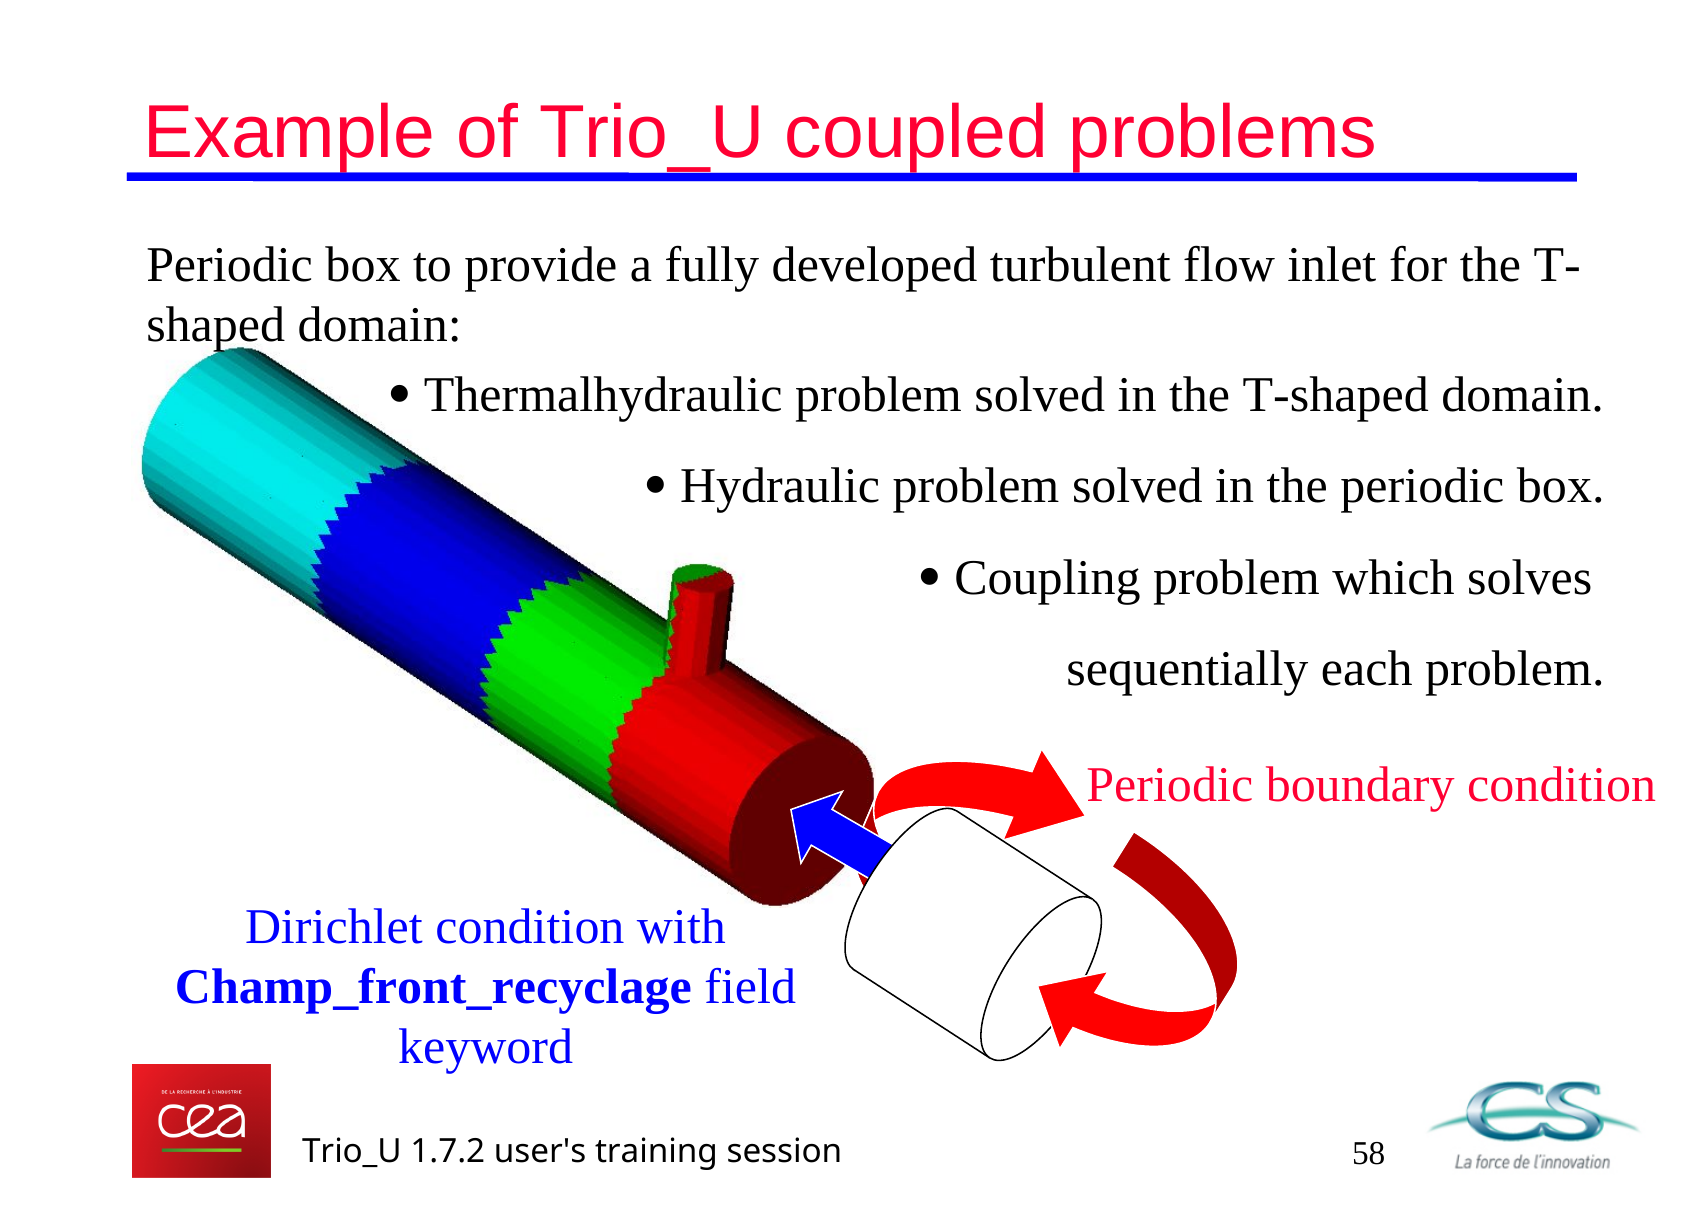

# Example of Trio_U coupled problems
Periodic box to provide a fully developed turbulent flow inlet for the T- shaped domain:
 Thermalhydraulic problem solved in the T-shaped domain.
 Hydraulic problem solved in the periodic box.
 Coupling problem which solves
sequentially each problem.
Periodic boundary condition
Dirichlet condition with Champ_front_recyclage field keyword
Trio_U 1.7.2 user's training session
58